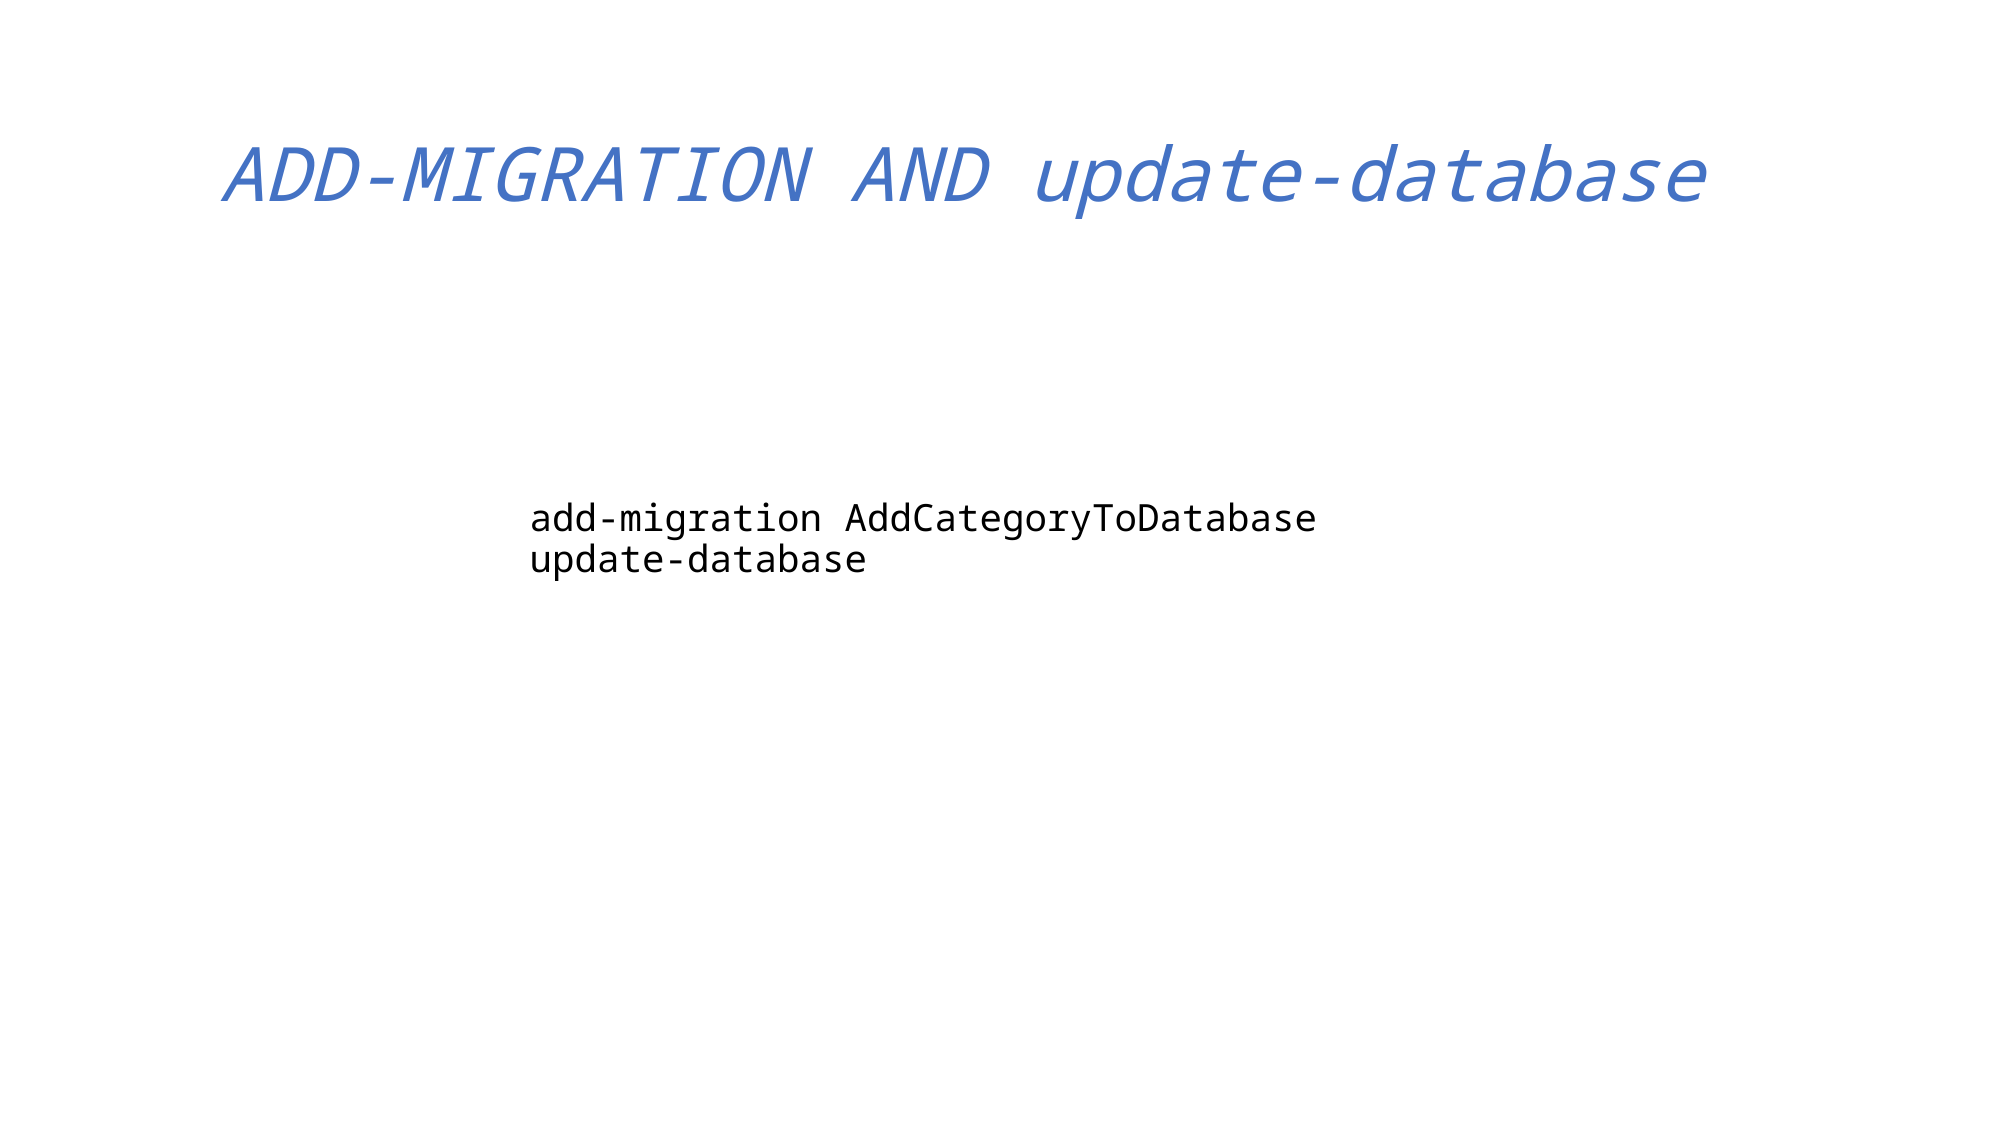

add-migration And update-database
# add-migration AddCategoryToDatabase update-database